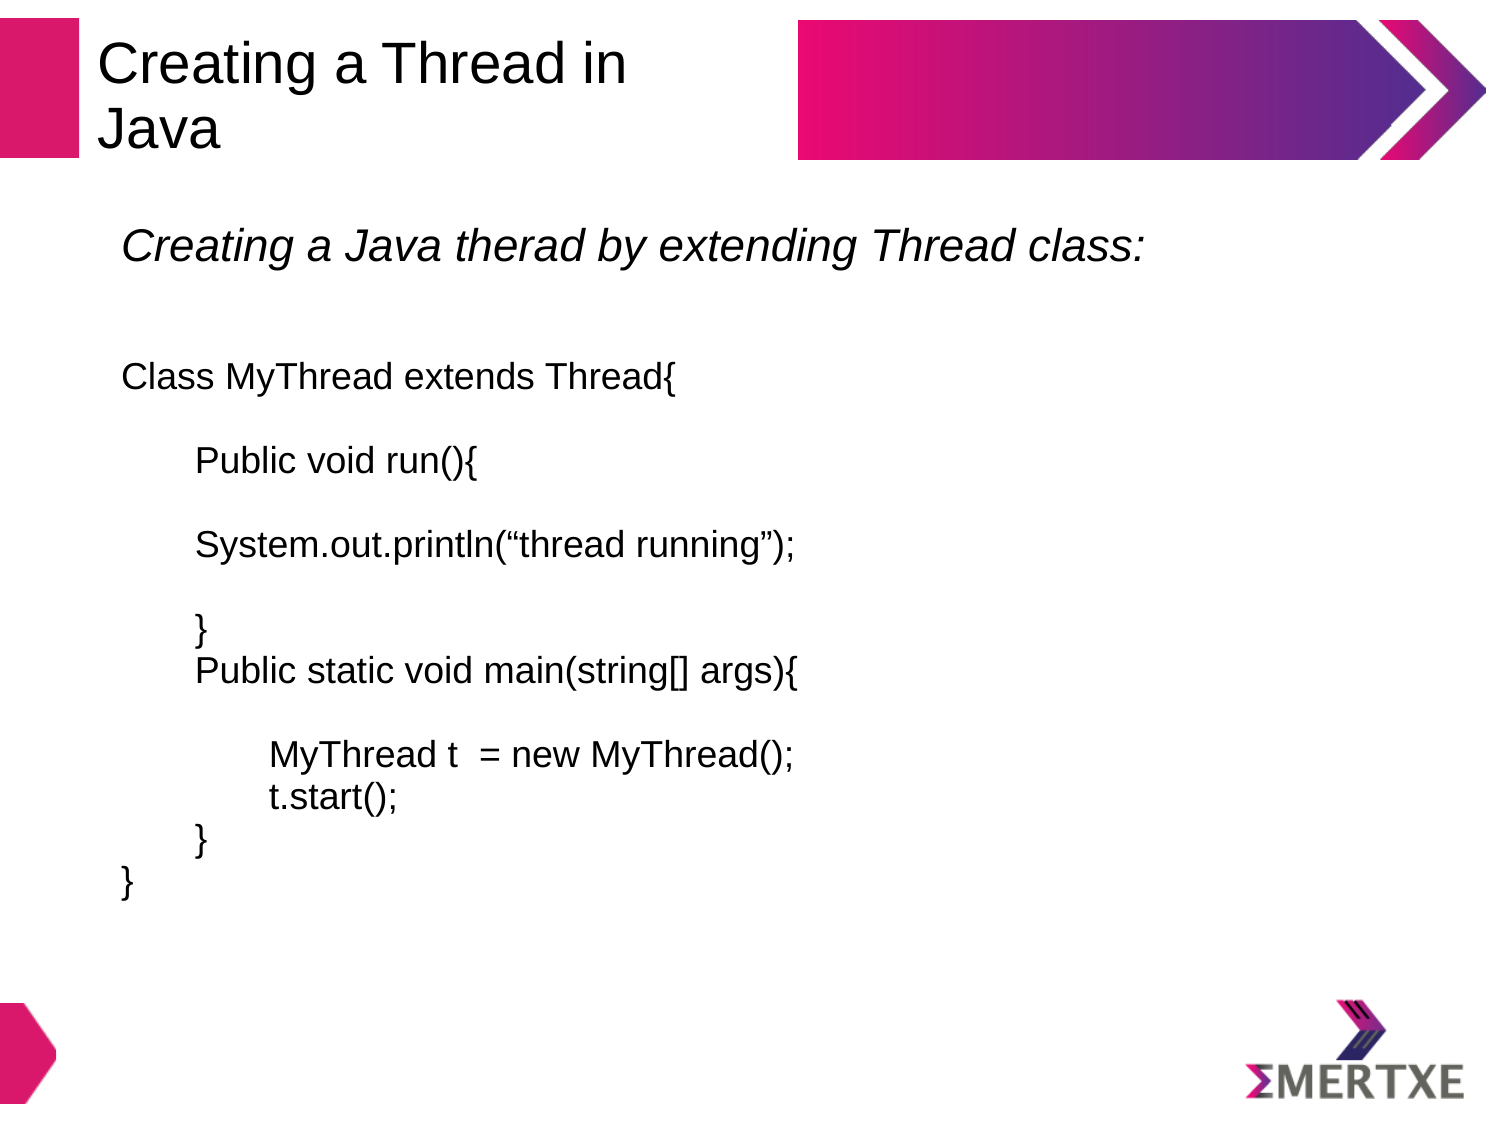

Creating a Thread in Java
Creating a Java therad by extending Thread class:
Class MyThread extends Thread{
	Public void run(){
	System.out.println(“thread running”);
	}
	Public static void main(string[] args){
		MyThread t = new MyThread();
		t.start();
	}
}